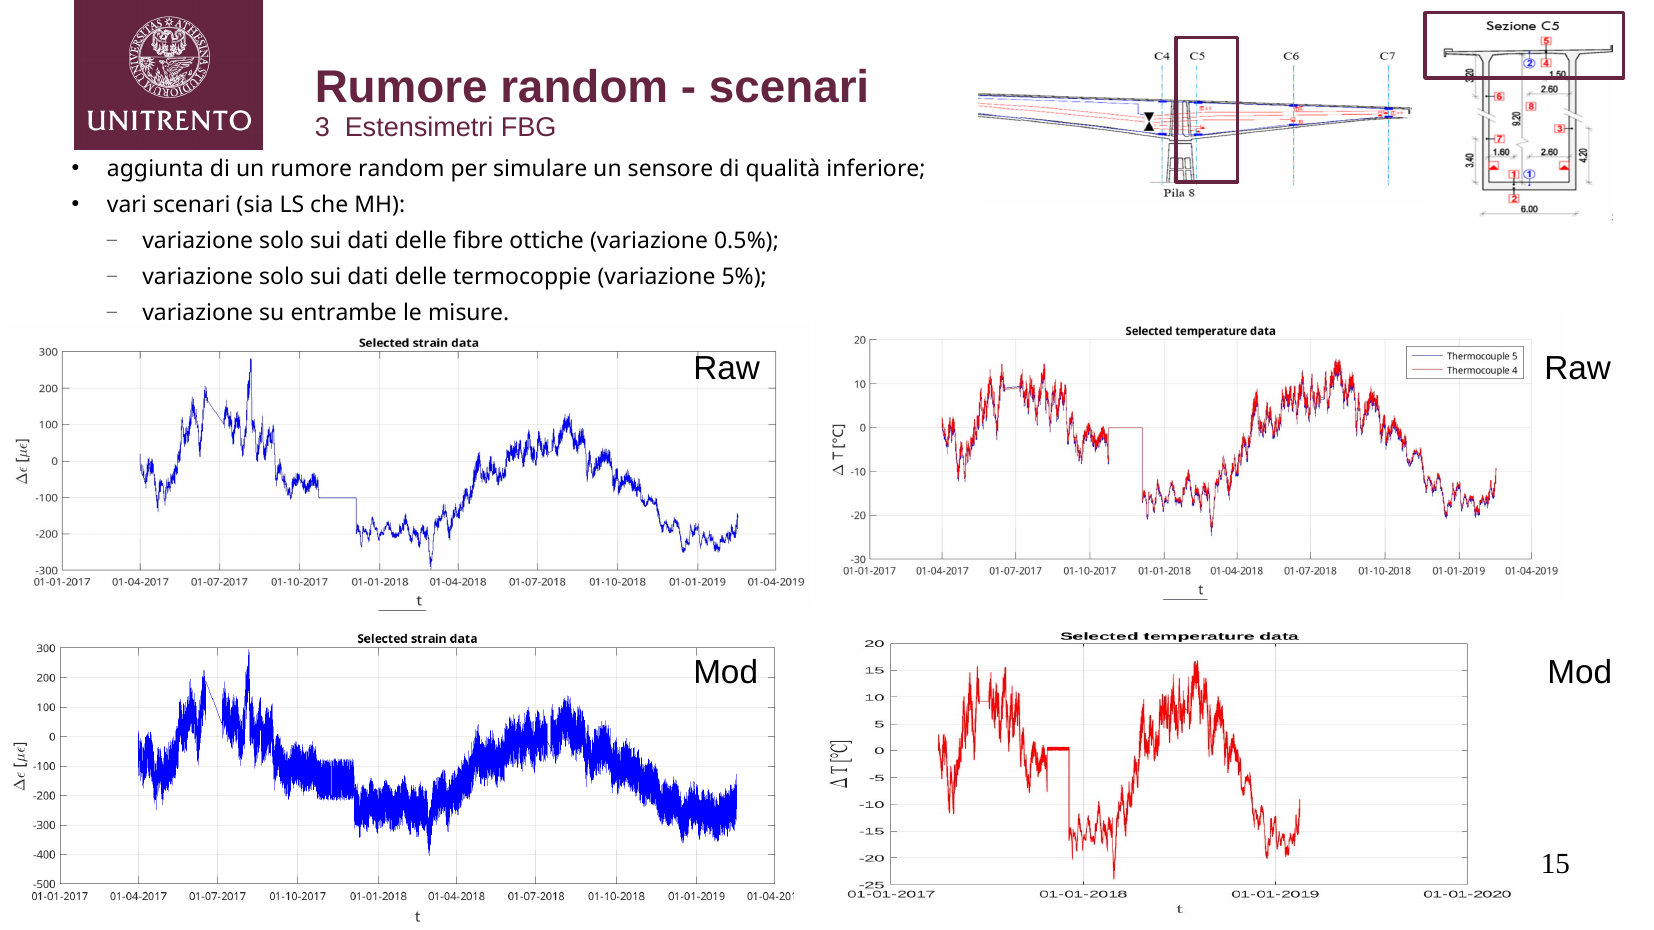

Rumore random - scenari
3 Estensimetri FBG
aggiunta di un rumore random per simulare un sensore di qualità inferiore;
vari scenari (sia LS che MH):
variazione solo sui dati delle fibre ottiche (variazione 0.5%);
variazione solo sui dati delle termocoppie (variazione 5%);
variazione su entrambe le misure.
Raw
Raw
Mod
Mod
15